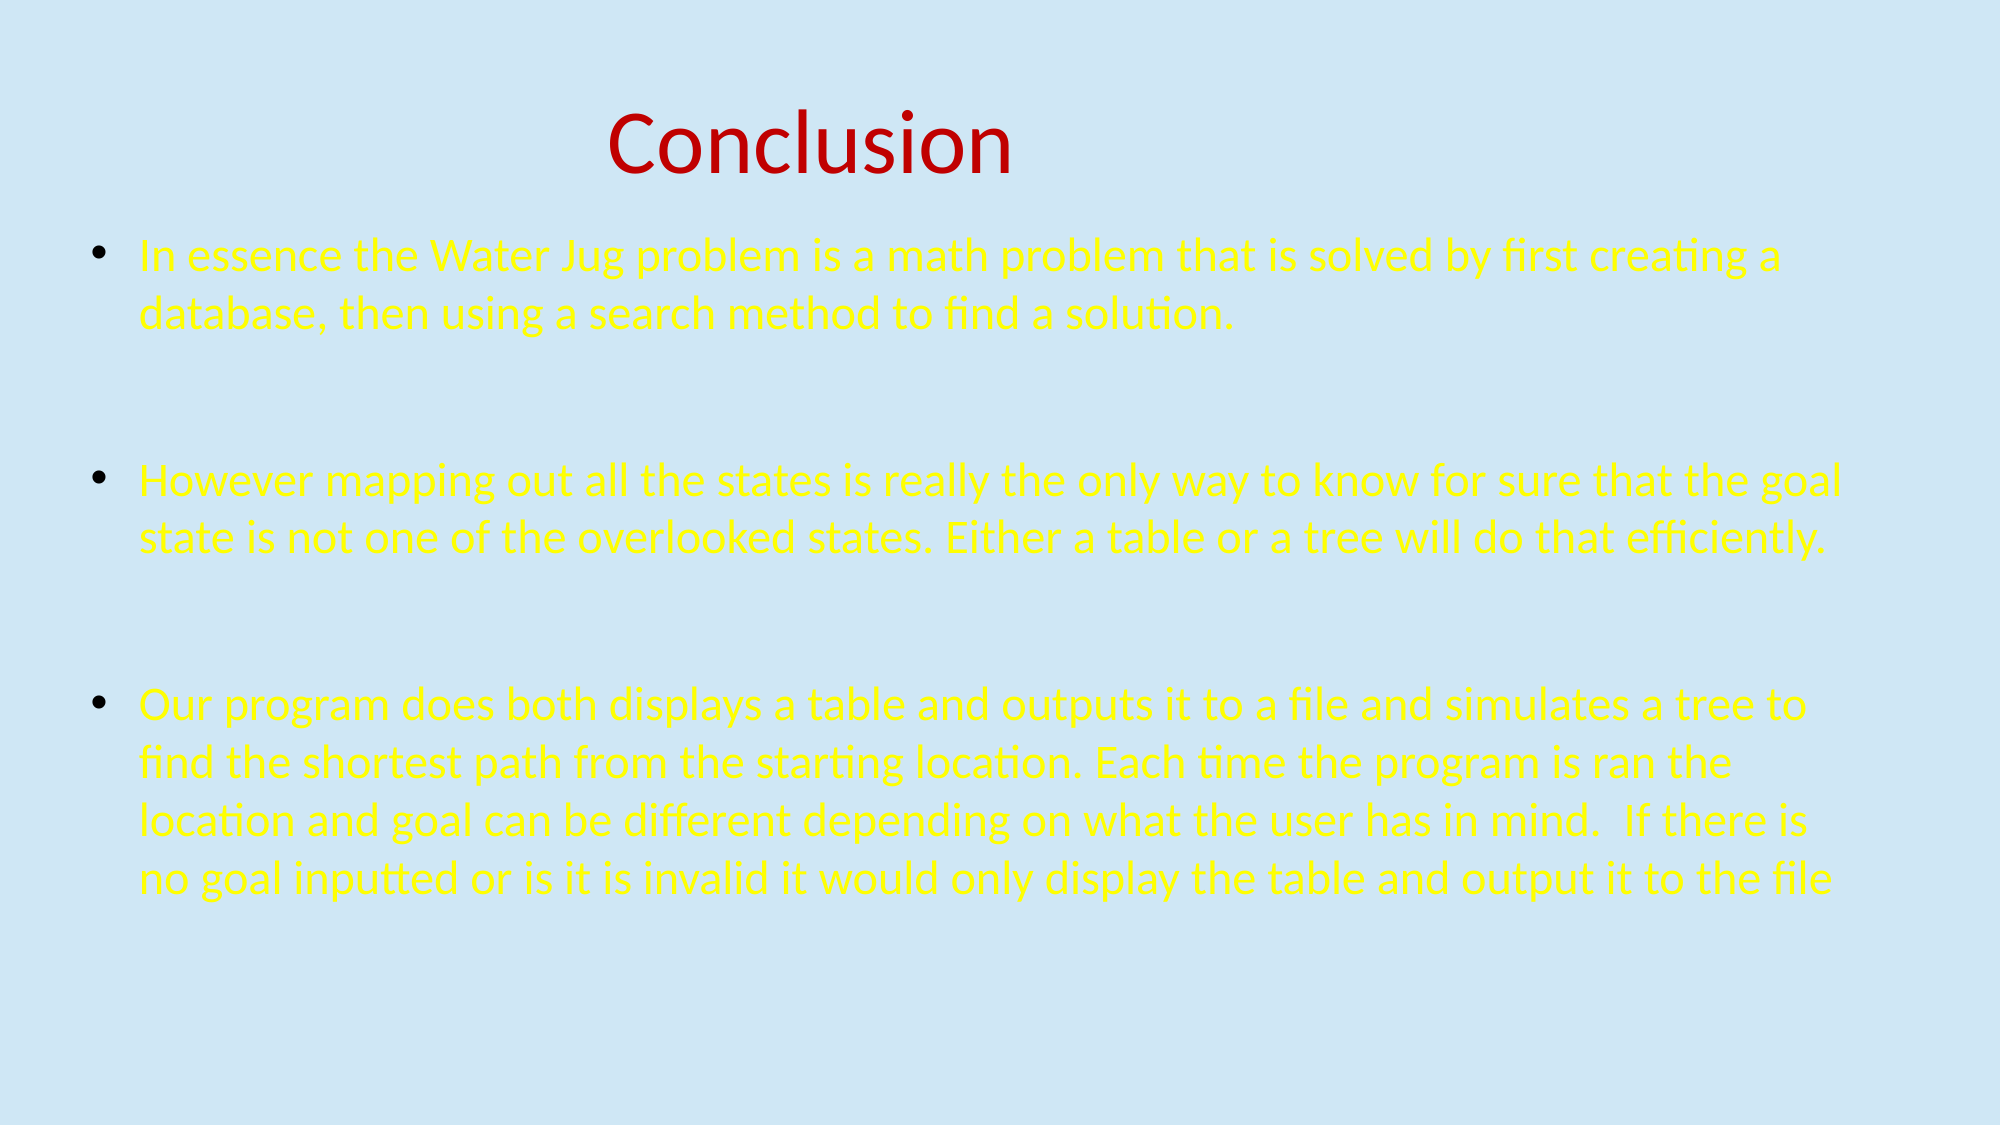

# Conclusion
In essence the Water Jug problem is a math problem that is solved by first creating a database, then using a search method to find a solution.
However mapping out all the states is really the only way to know for sure that the goal state is not one of the overlooked states. Either a table or a tree will do that efficiently.
Our program does both displays a table and outputs it to a file and simulates a tree to find the shortest path from the starting location. Each time the program is ran the location and goal can be different depending on what the user has in mind. If there is no goal inputted or is it is invalid it would only display the table and output it to the file